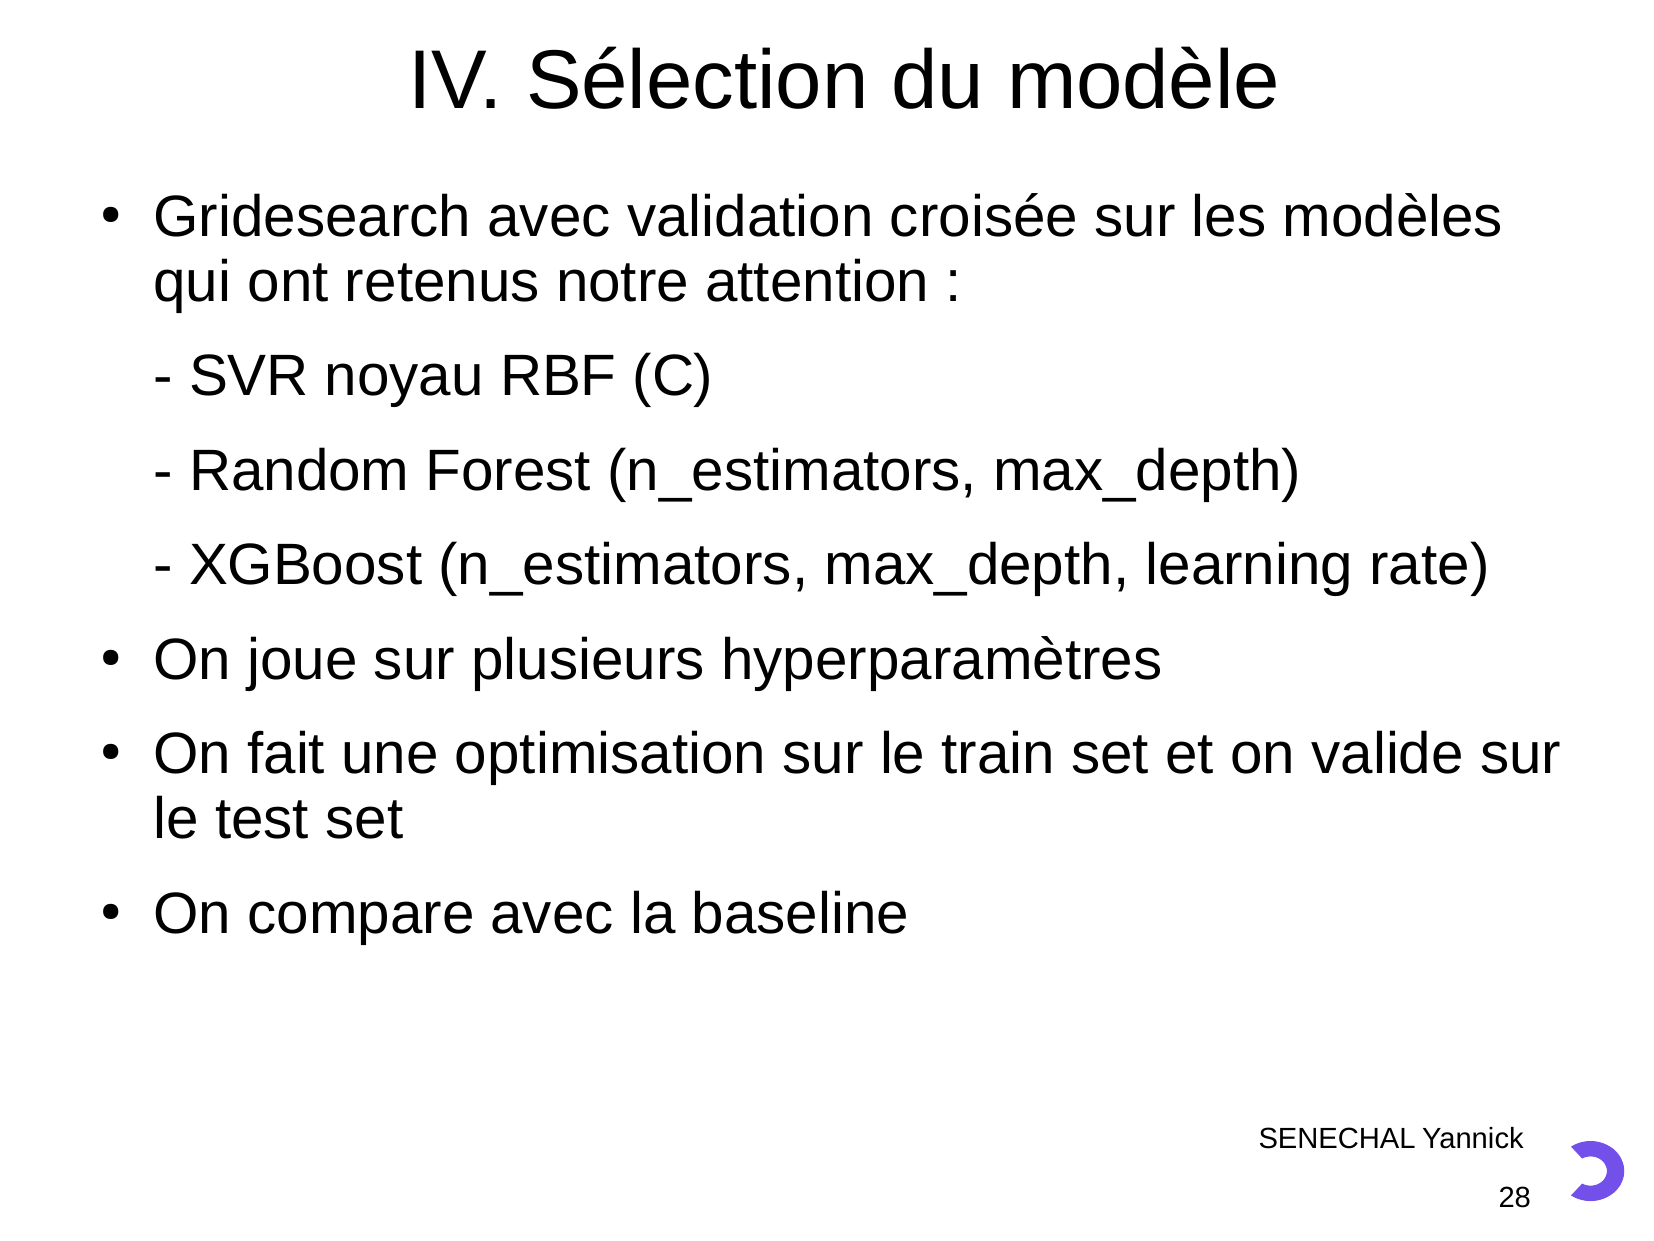

# IV. Sélection du modèle
Gridesearch avec validation croisée sur les modèles qui ont retenus notre attention :
- SVR noyau RBF (C)
- Random Forest (n_estimators, max_depth)
- XGBoost (n_estimators, max_depth, learning rate)
On joue sur plusieurs hyperparamètres
On fait une optimisation sur le train set et on valide sur le test set
On compare avec la baseline
SENECHAL Yannick
28